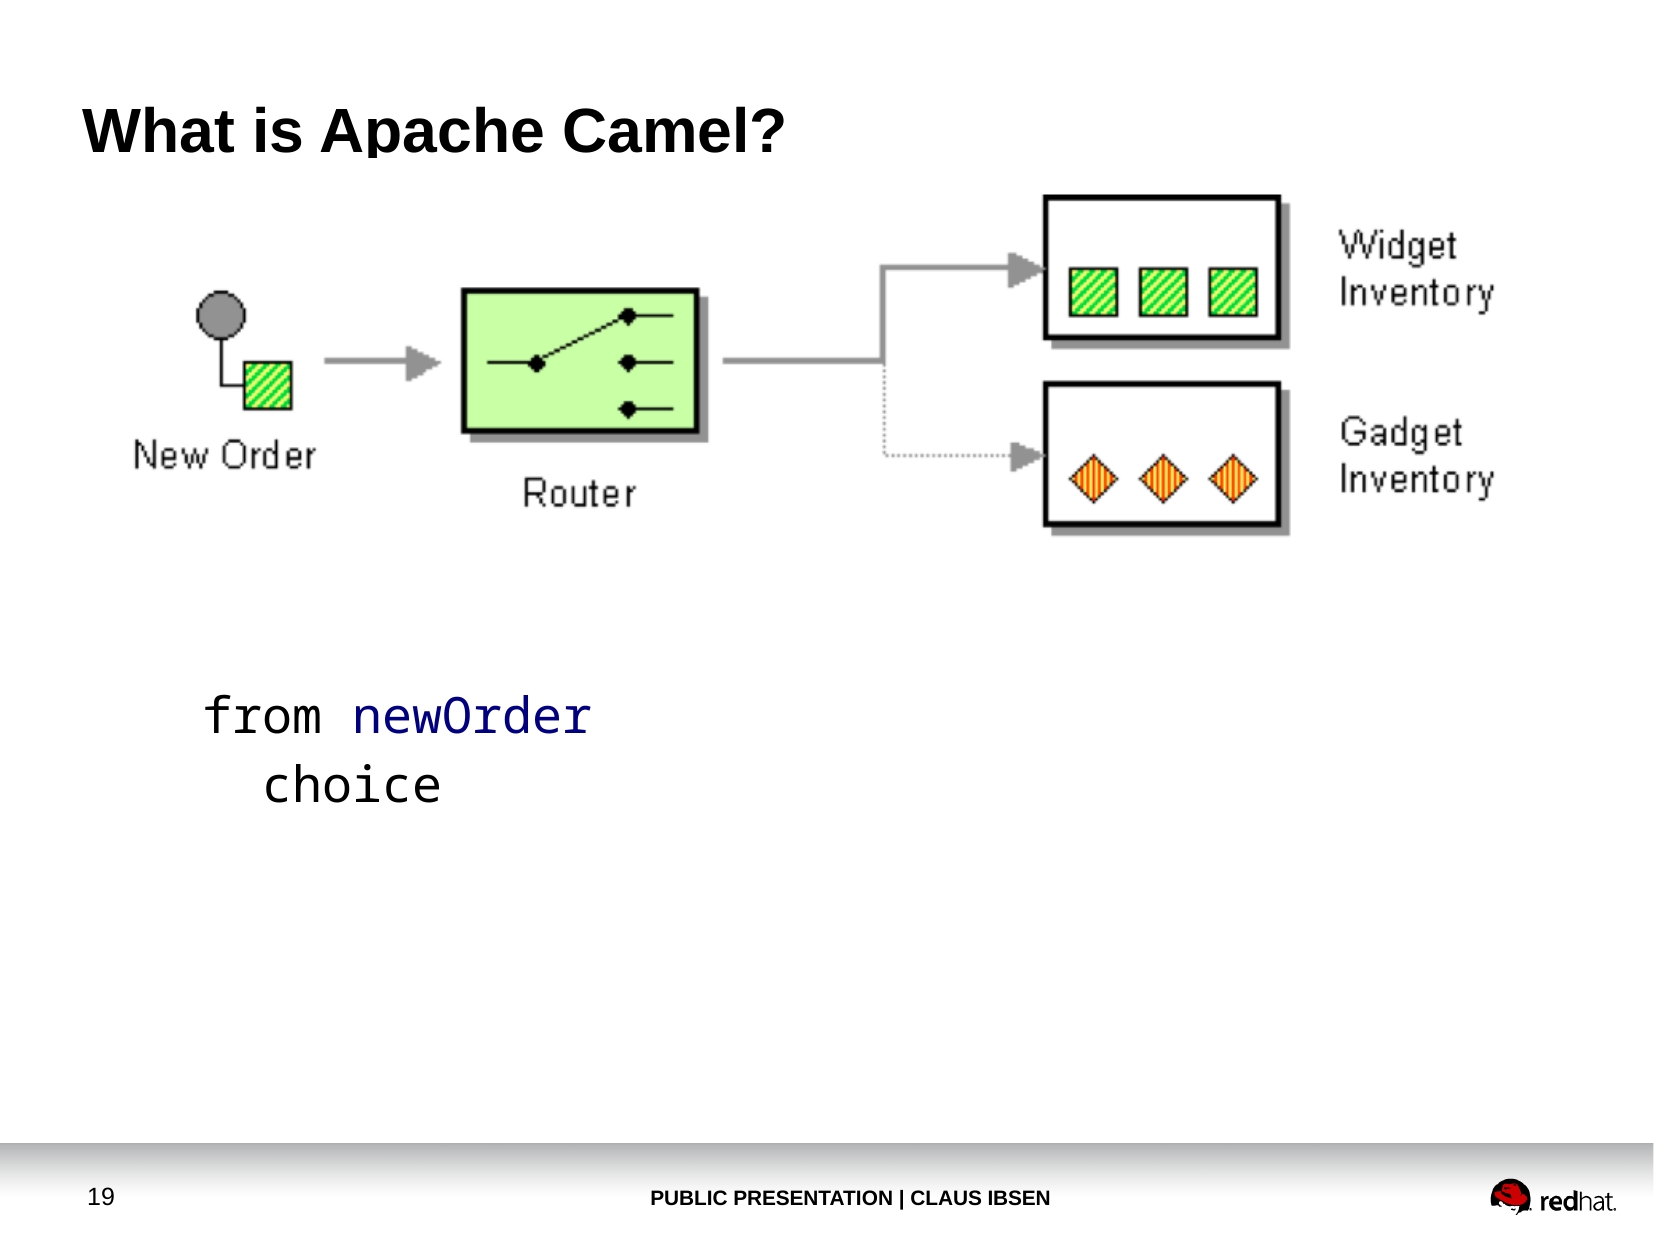

# What is Apache Camel?
from newOrder
 choice